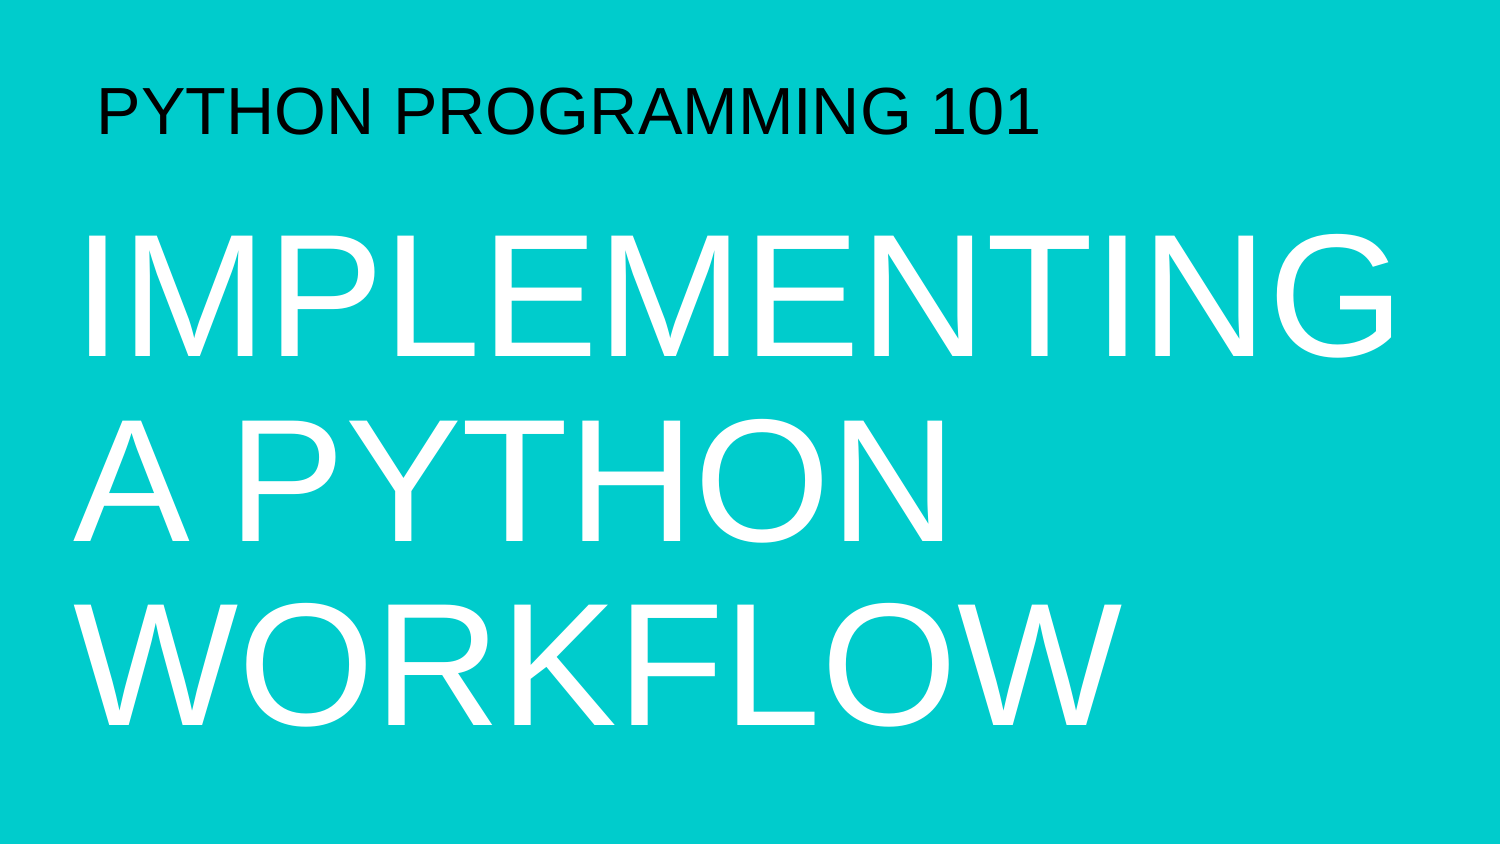

PYTHON PROGRAMMING 101
IMPLEMENTING
A PYTHON
WORKFLOW